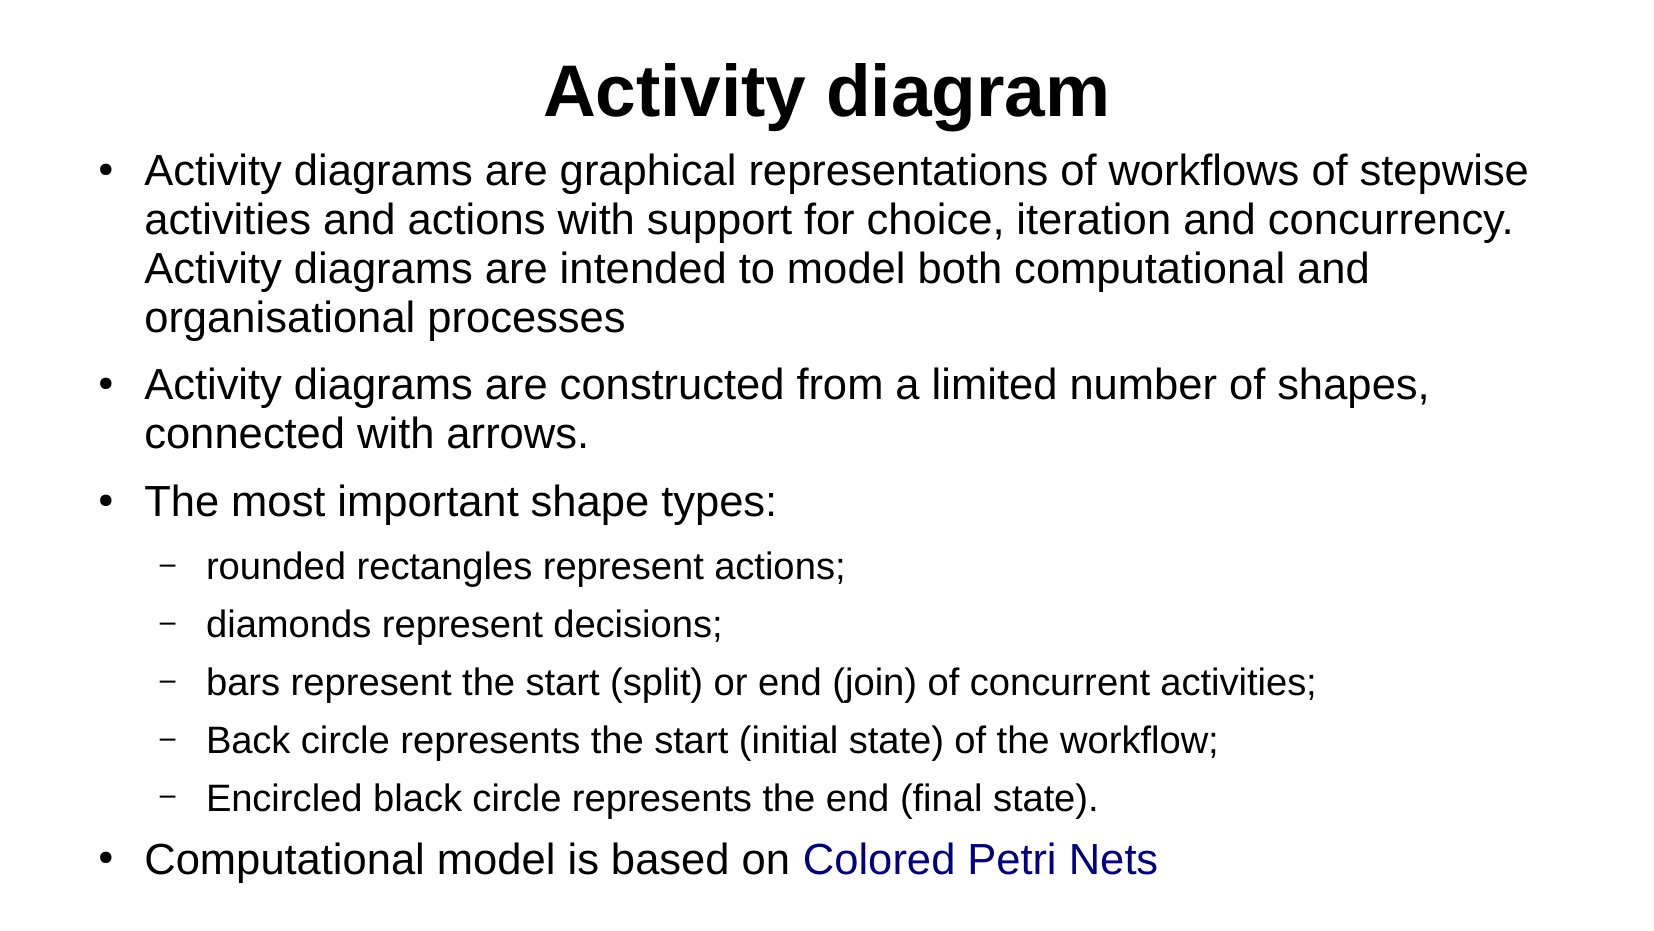

# Activity diagram
Activity diagrams are graphical representations of workflows of stepwise activities and actions with support for choice, iteration and concurrency. Activity diagrams are intended to model both computational and organisational processes
Activity diagrams are constructed from a limited number of shapes, connected with arrows.
The most important shape types:
rounded rectangles represent actions;
diamonds represent decisions;
bars represent the start (split) or end (join) of concurrent activities;
Back circle represents the start (initial state) of the workflow;
Encircled black circle represents the end (final state).
Computational model is based on Colored Petri Nets